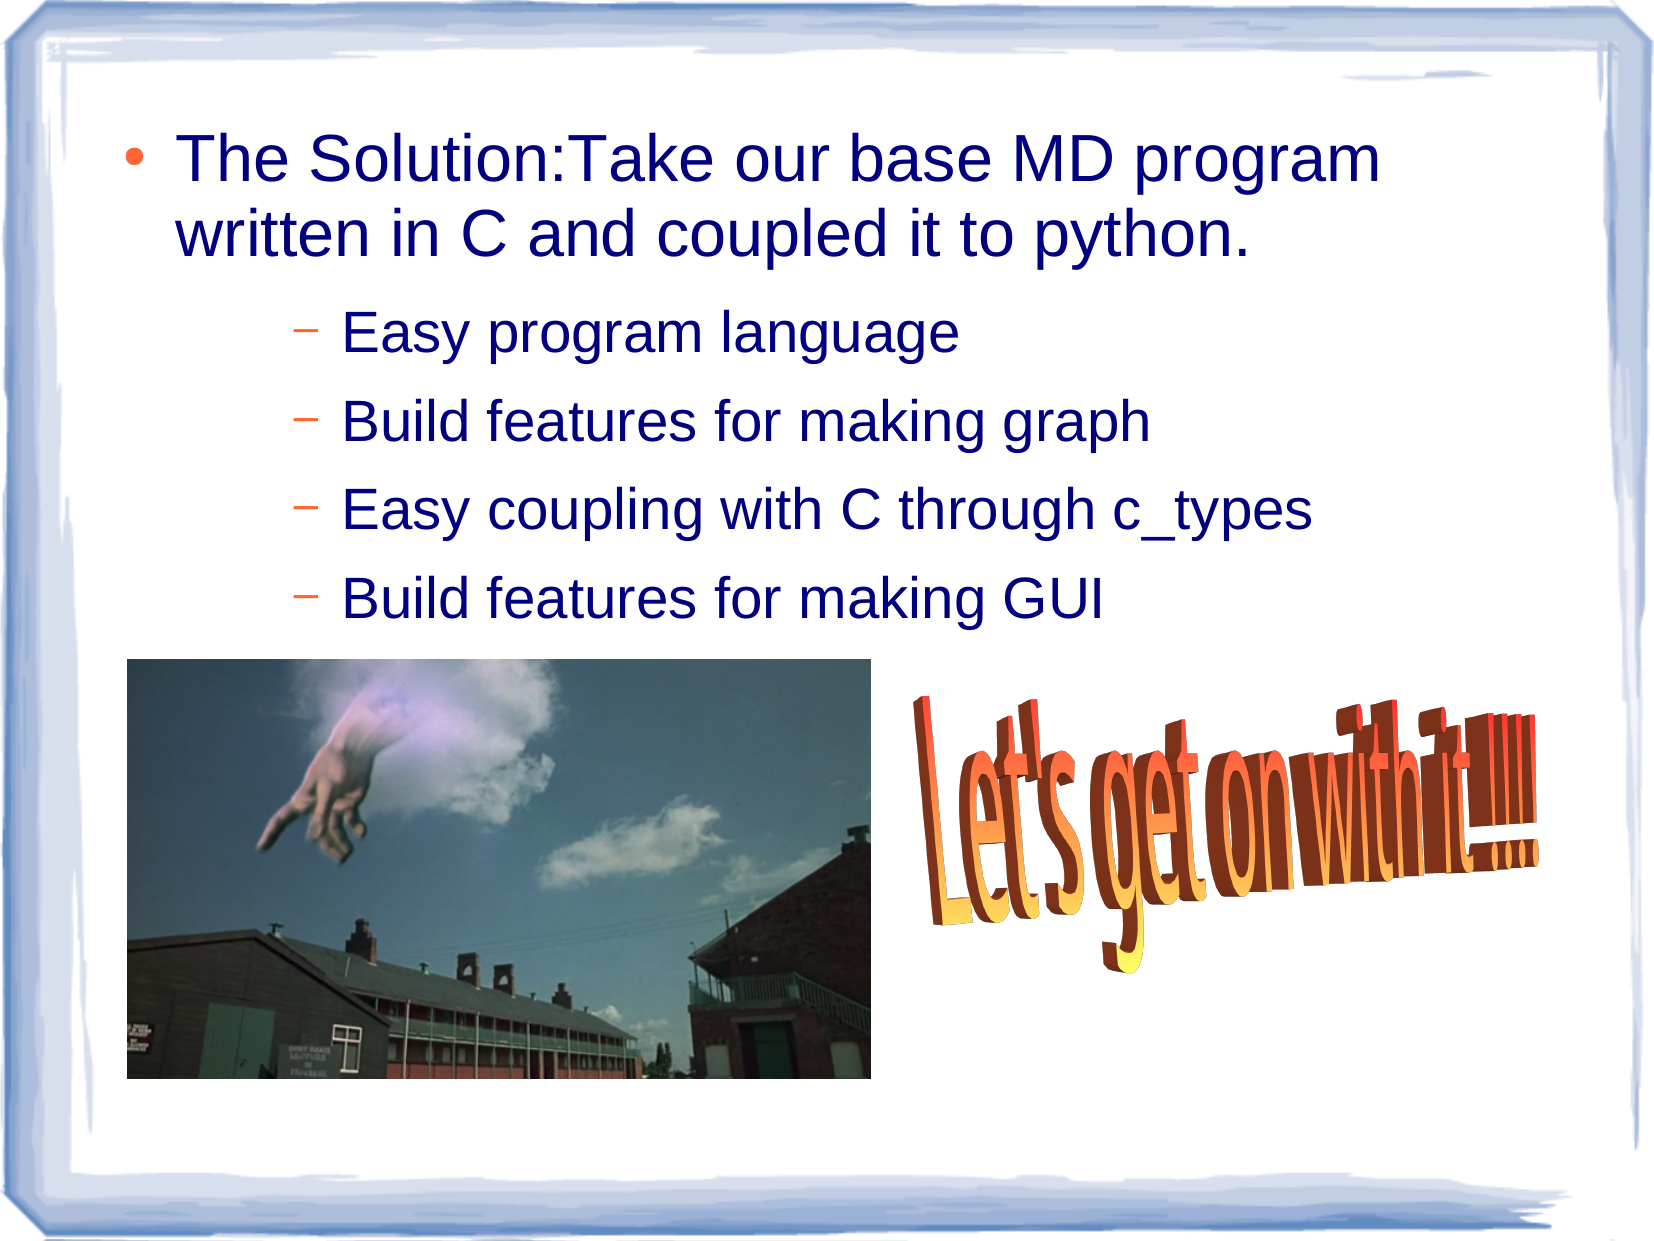

# The Solution:Take our base MD program written in C and coupled it to python.
Easy program language
Build features for making graph
Easy coupling with C through c_types
Build features for making GUI
Let's get on with it !!!!